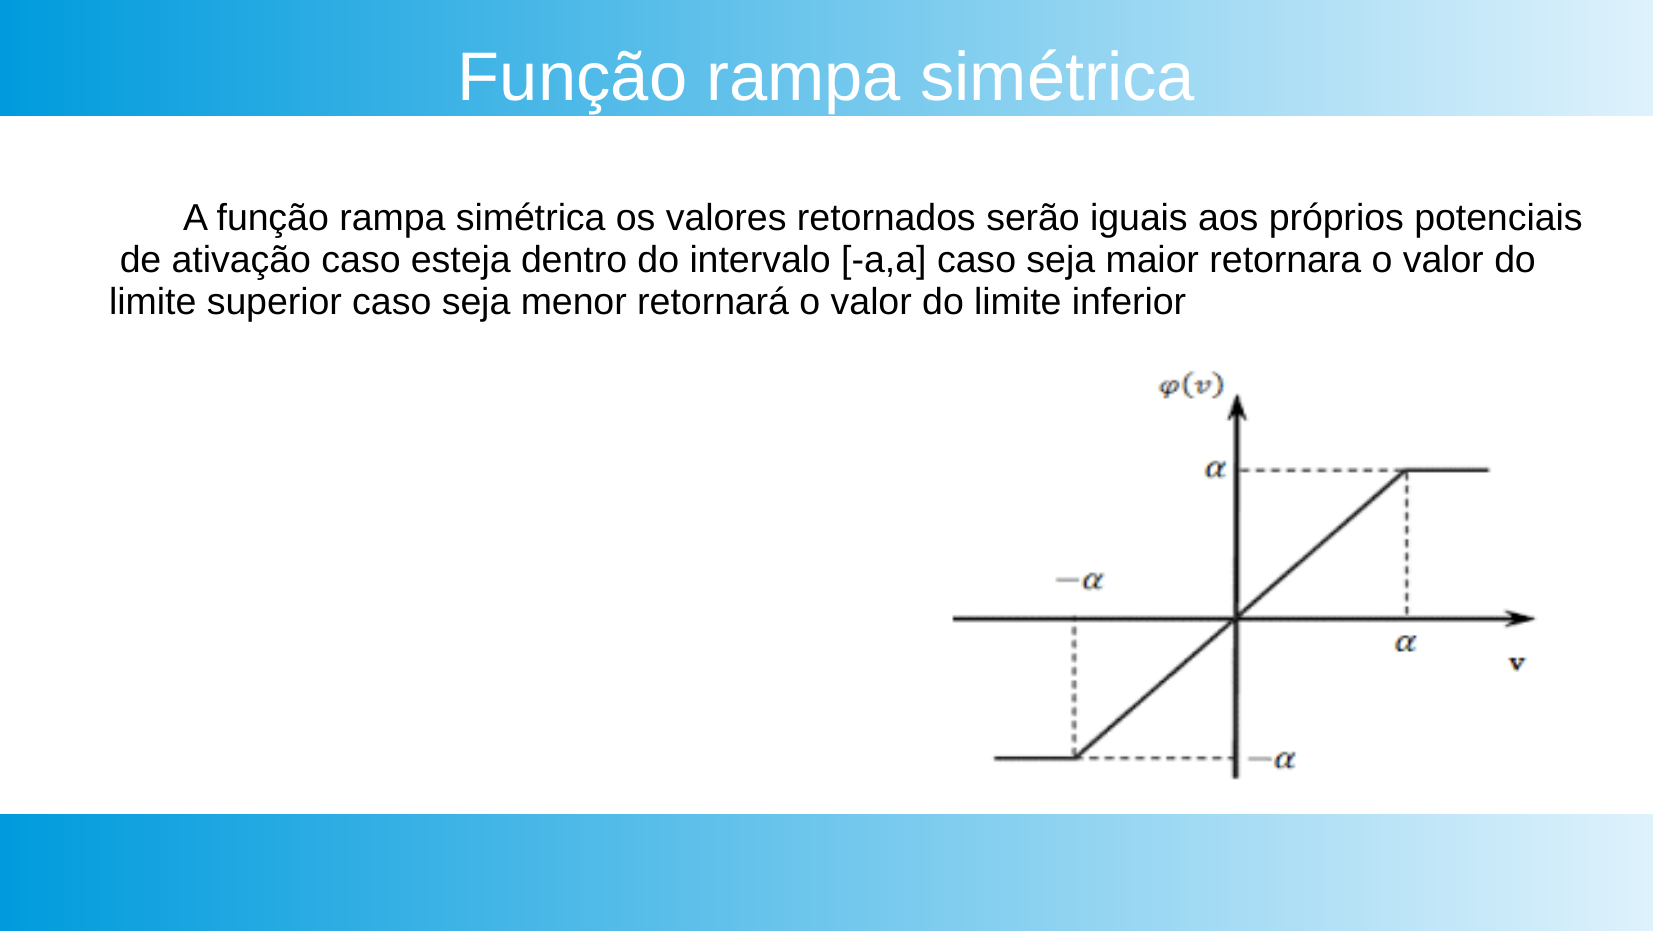

# Função rampa simétrica
	A função rampa simétrica os valores retornados serão iguais aos próprios potenciais
 de ativação caso esteja dentro do intervalo [-a,a] caso seja maior retornara o valor do
limite superior caso seja menor retornará o valor do limite inferior